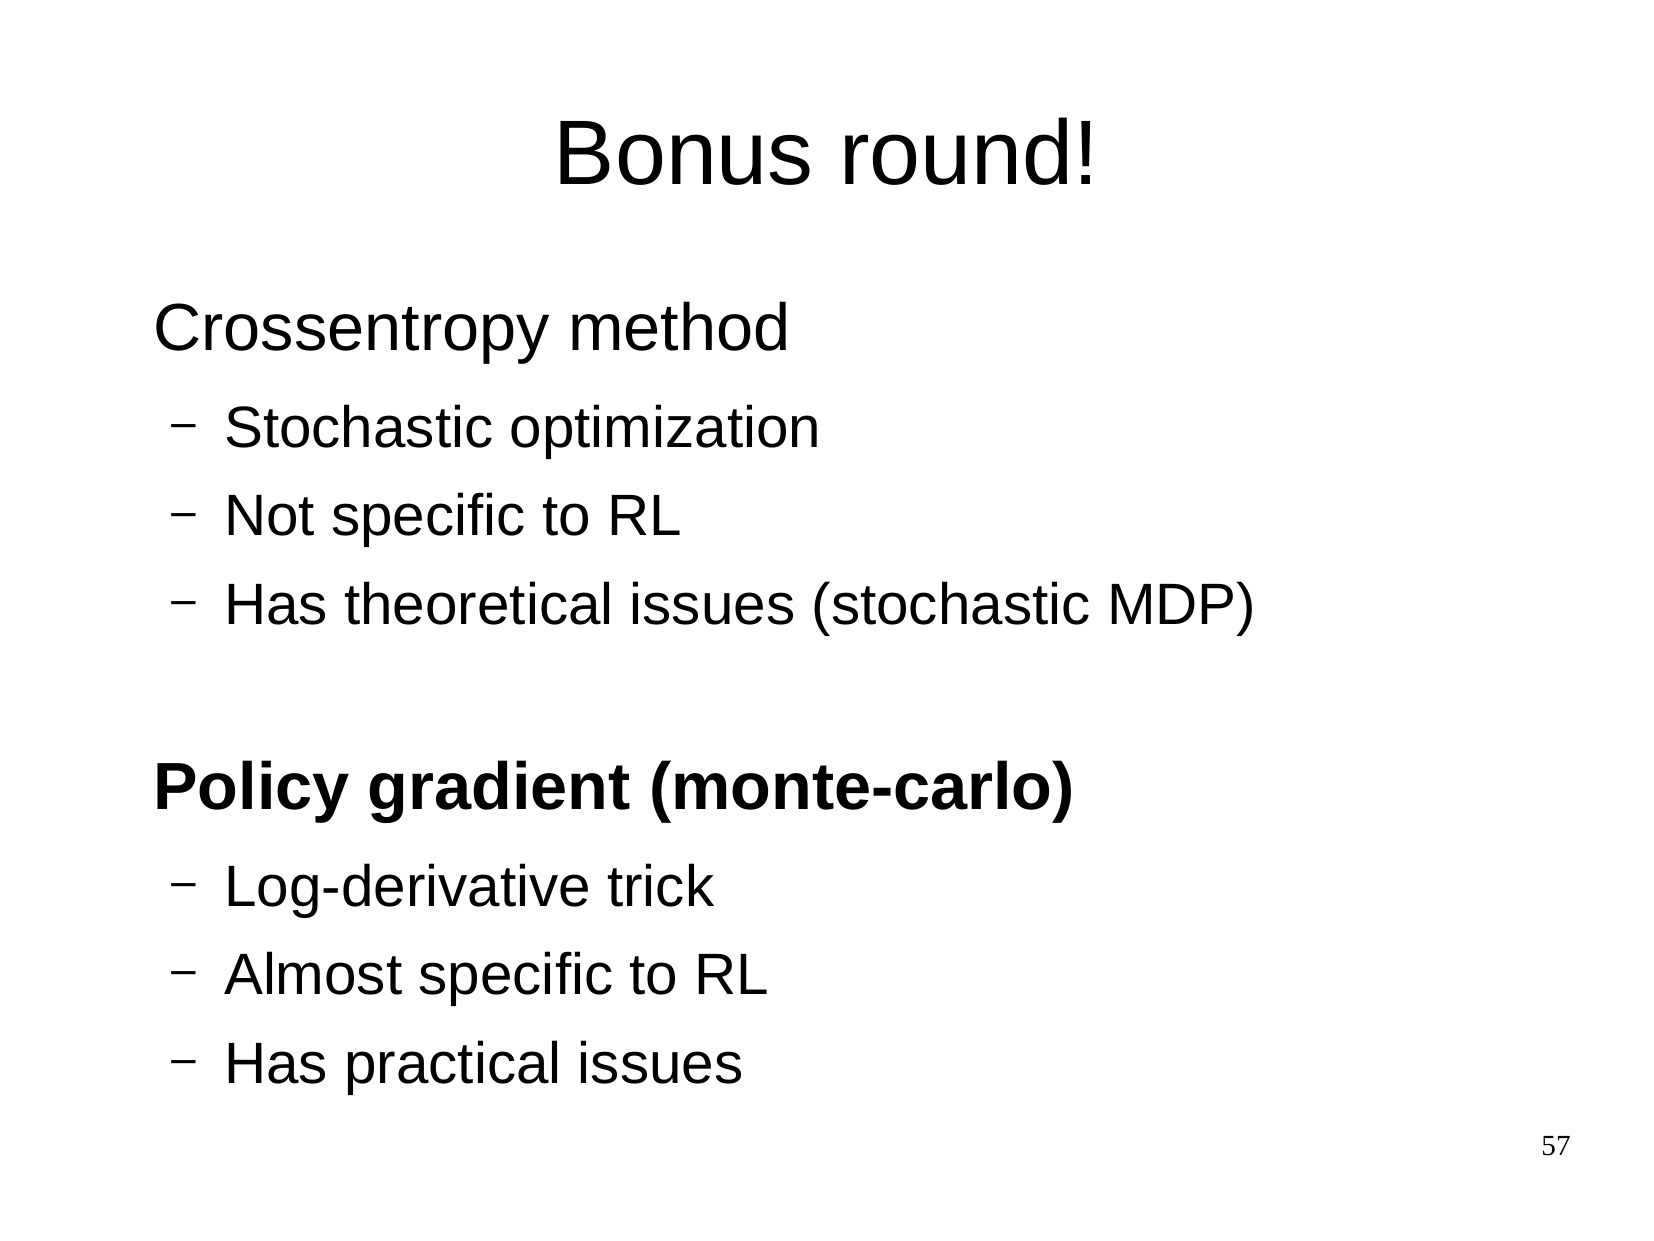

# Bonus round!
Crossentropy method
Stochastic optimization
Not specific to RL
Has theoretical issues (stochastic MDP)
Policy gradient (monte-carlo)
Log-derivative trick
Almost specific to RL
Has practical issues
57